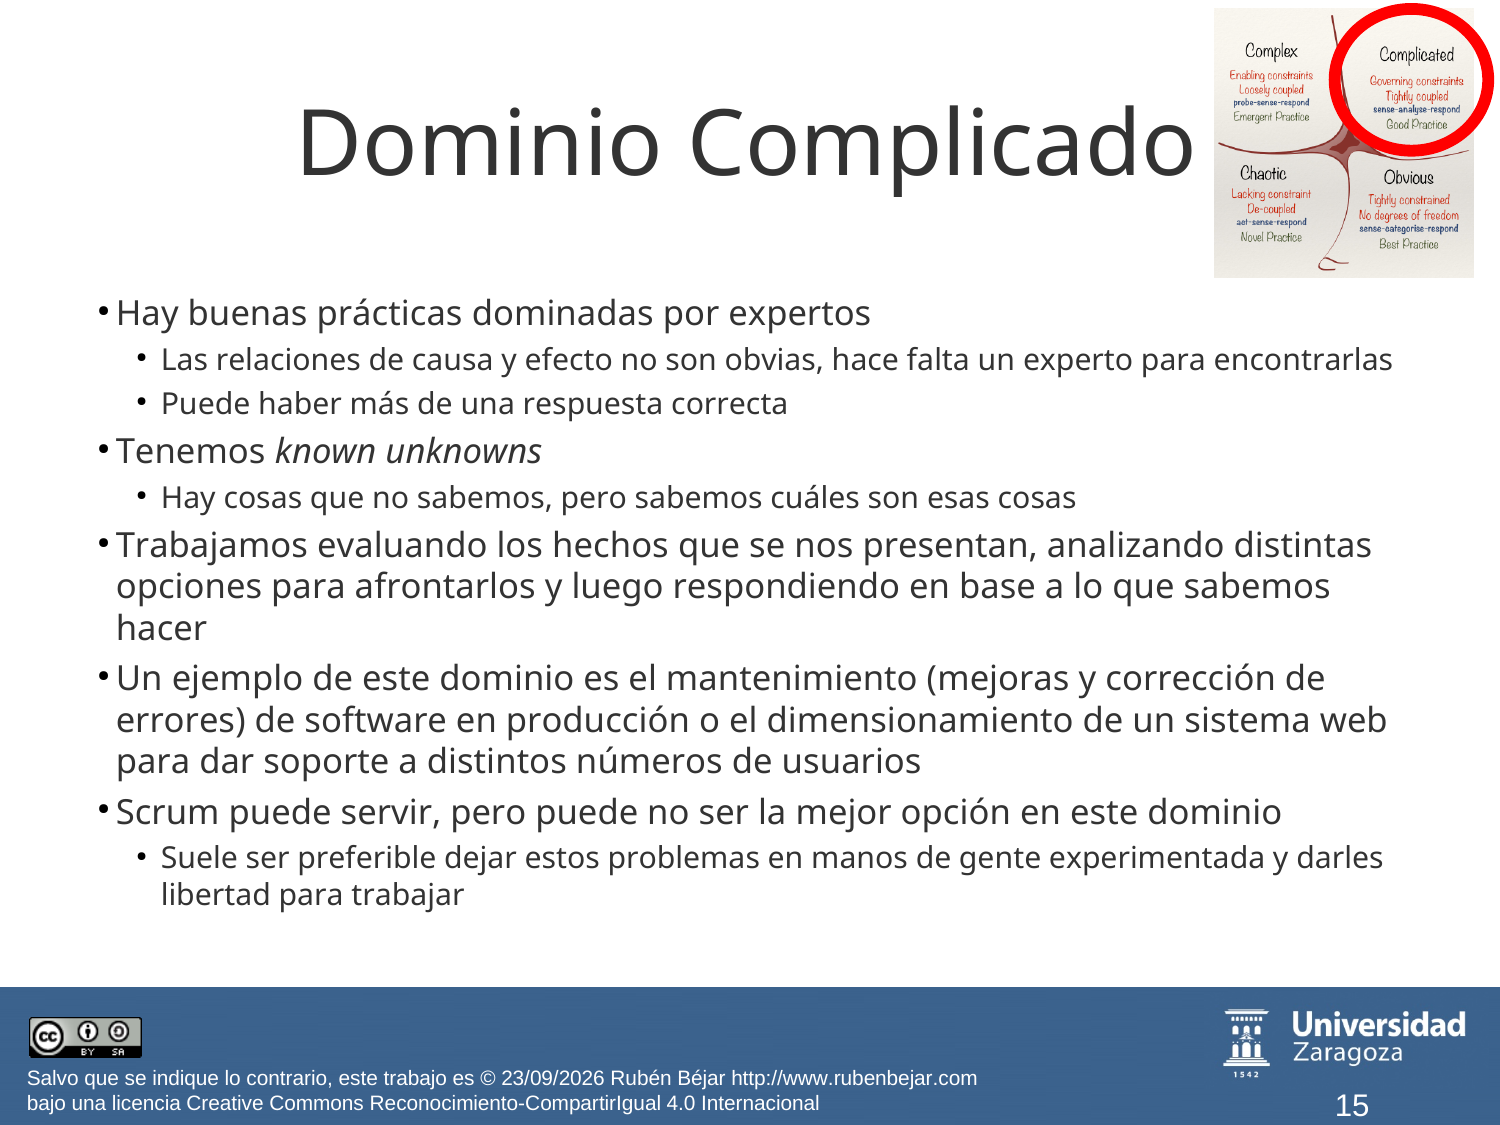

# Dominio Complicado
Hay buenas prácticas dominadas por expertos
Las relaciones de causa y efecto no son obvias, hace falta un experto para encontrarlas
Puede haber más de una respuesta correcta
Tenemos known unknowns
Hay cosas que no sabemos, pero sabemos cuáles son esas cosas
Trabajamos evaluando los hechos que se nos presentan, analizando distintas opciones para afrontarlos y luego respondiendo en base a lo que sabemos hacer
Un ejemplo de este dominio es el mantenimiento (mejoras y corrección de errores) de software en producción o el dimensionamiento de un sistema web para dar soporte a distintos números de usuarios
Scrum puede servir, pero puede no ser la mejor opción en este dominio
Suele ser preferible dejar estos problemas en manos de gente experimentada y darles libertad para trabajar